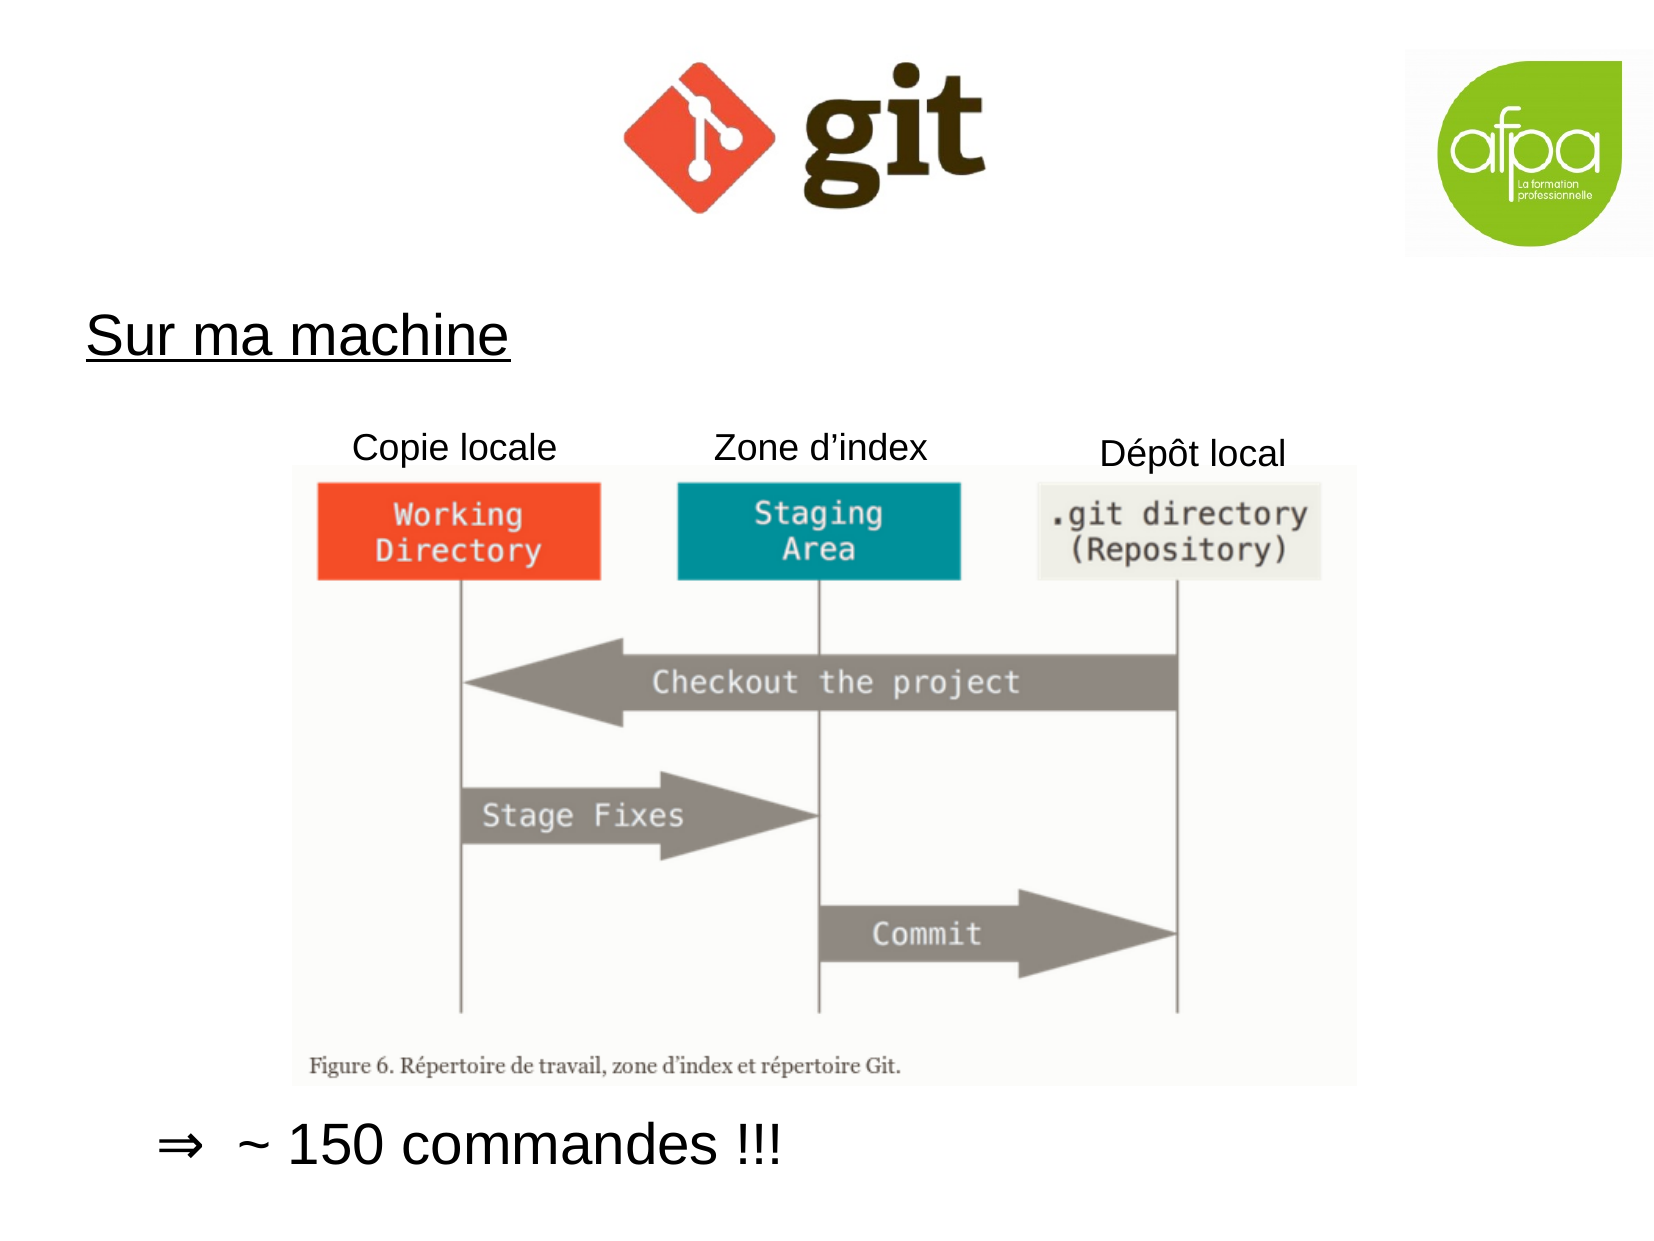

Sur ma machine
Copie locale
Zone d’index
Dépôt local
⇒ ~ 150 commandes !!!